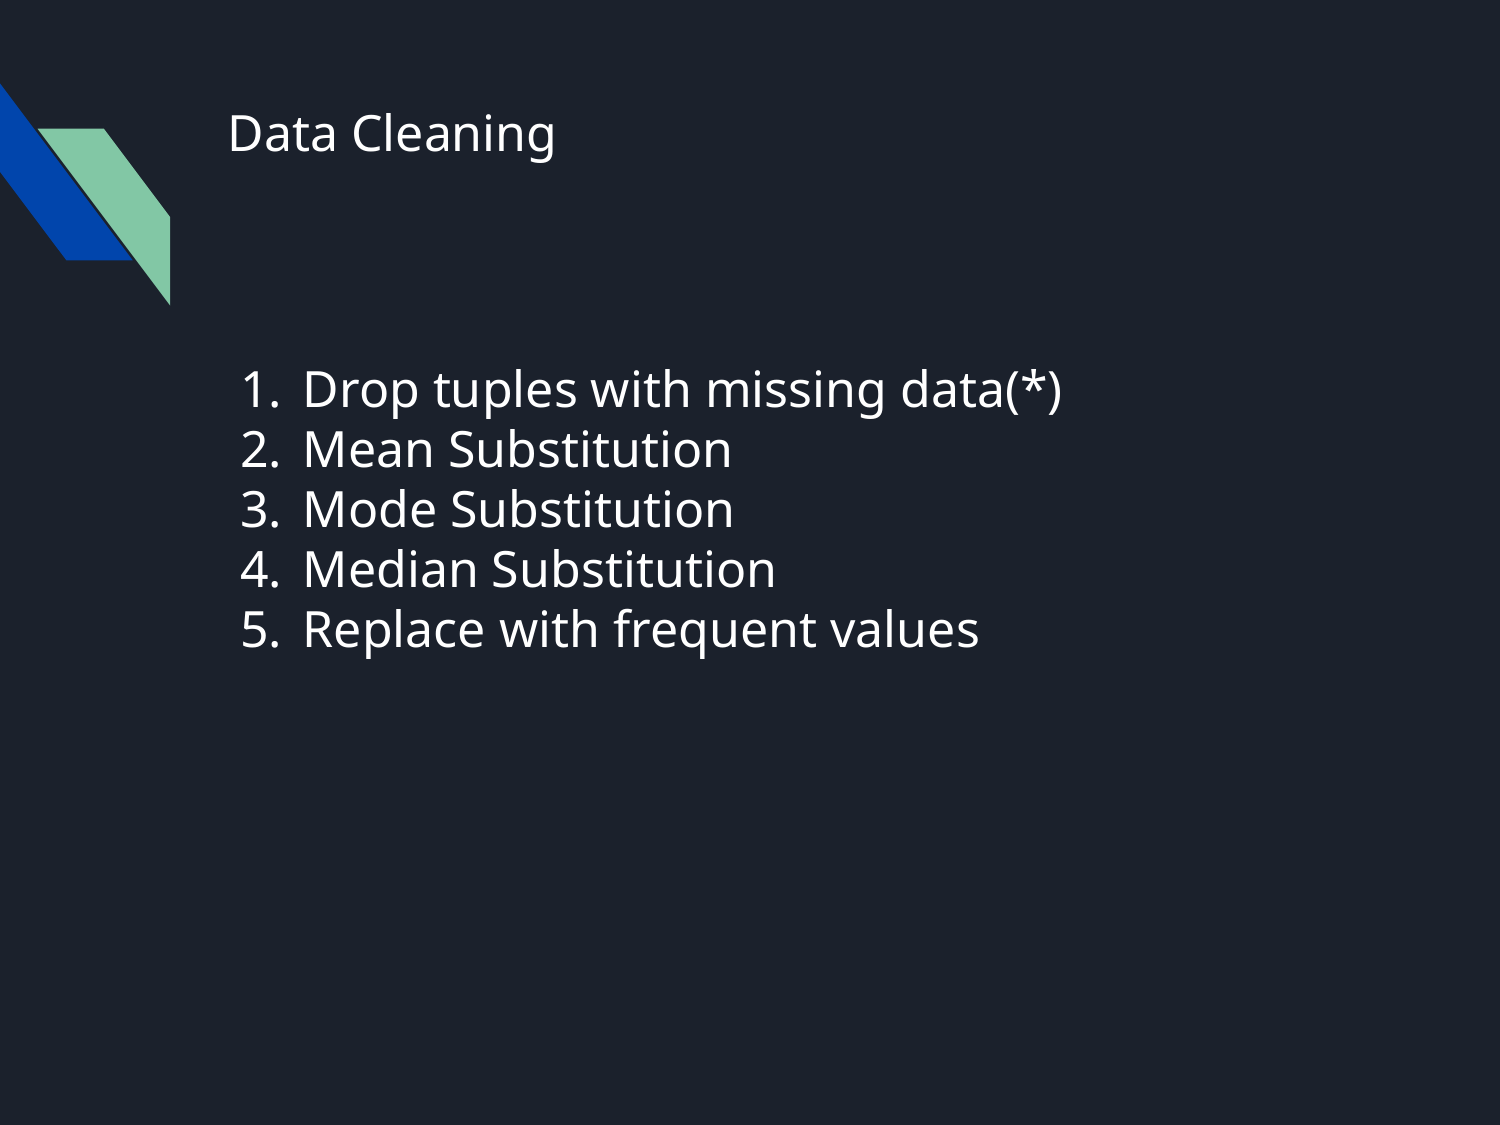

# Data Cleaning
Drop tuples with missing data(*)
Mean Substitution
Mode Substitution
Median Substitution
Replace with frequent values